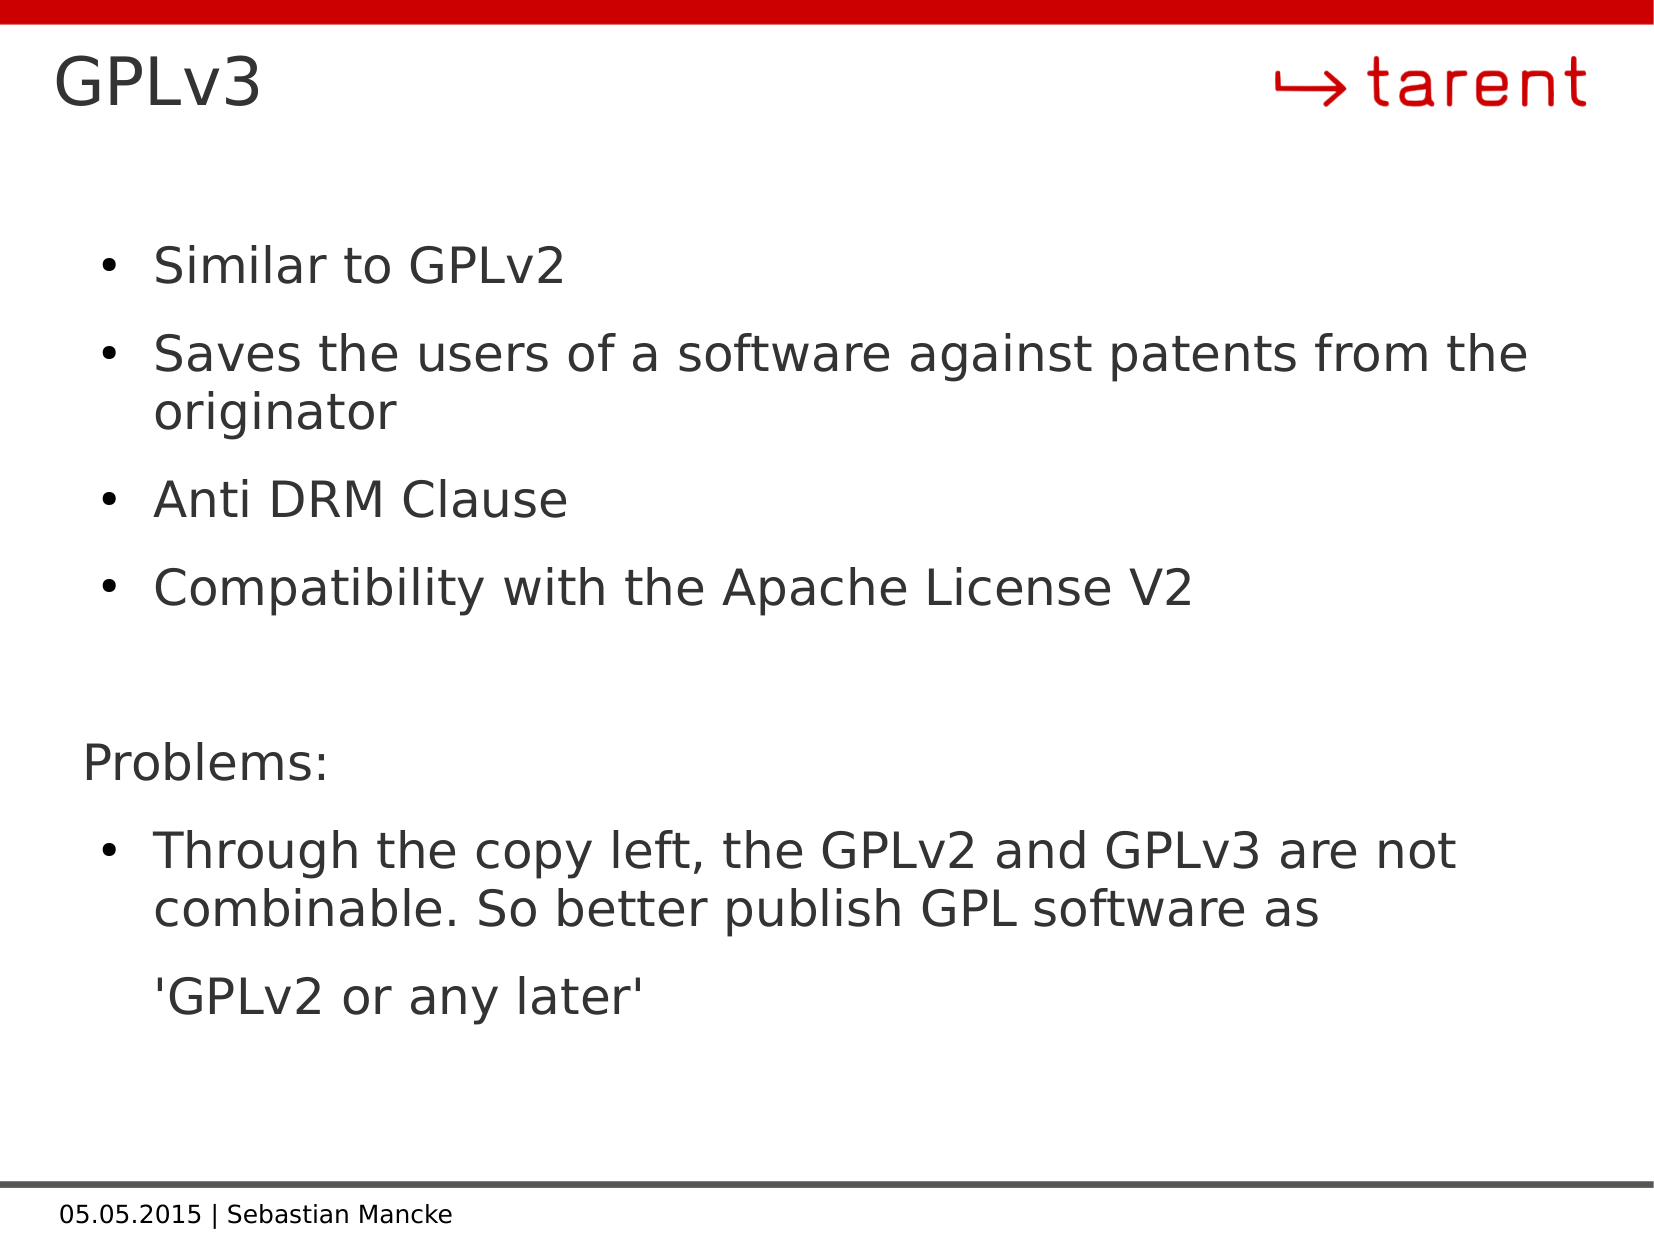

# GPLv3
Similar to GPLv2
Saves the users of a software against patents from the originator
Anti DRM Clause
Compatibility with the Apache License V2
Problems:
Through the copy left, the GPLv2 and GPLv3 are not combinable. So better publish GPL software as
'GPLv2 or any later'